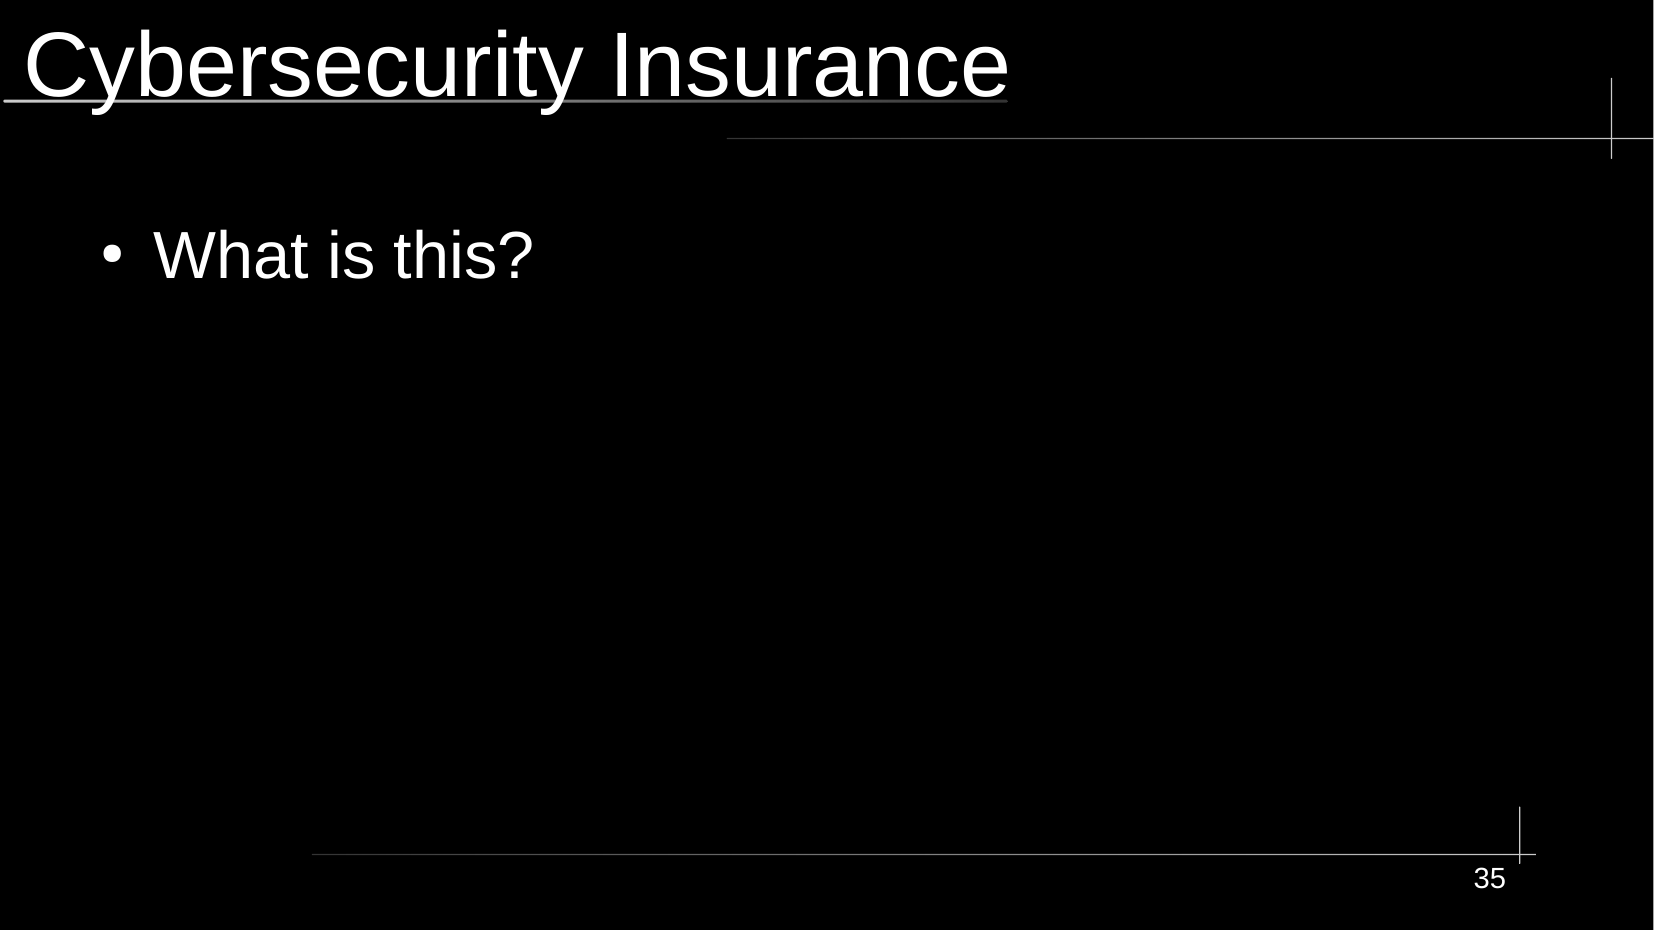

# Cybersecurity Insurance
What is this?
35